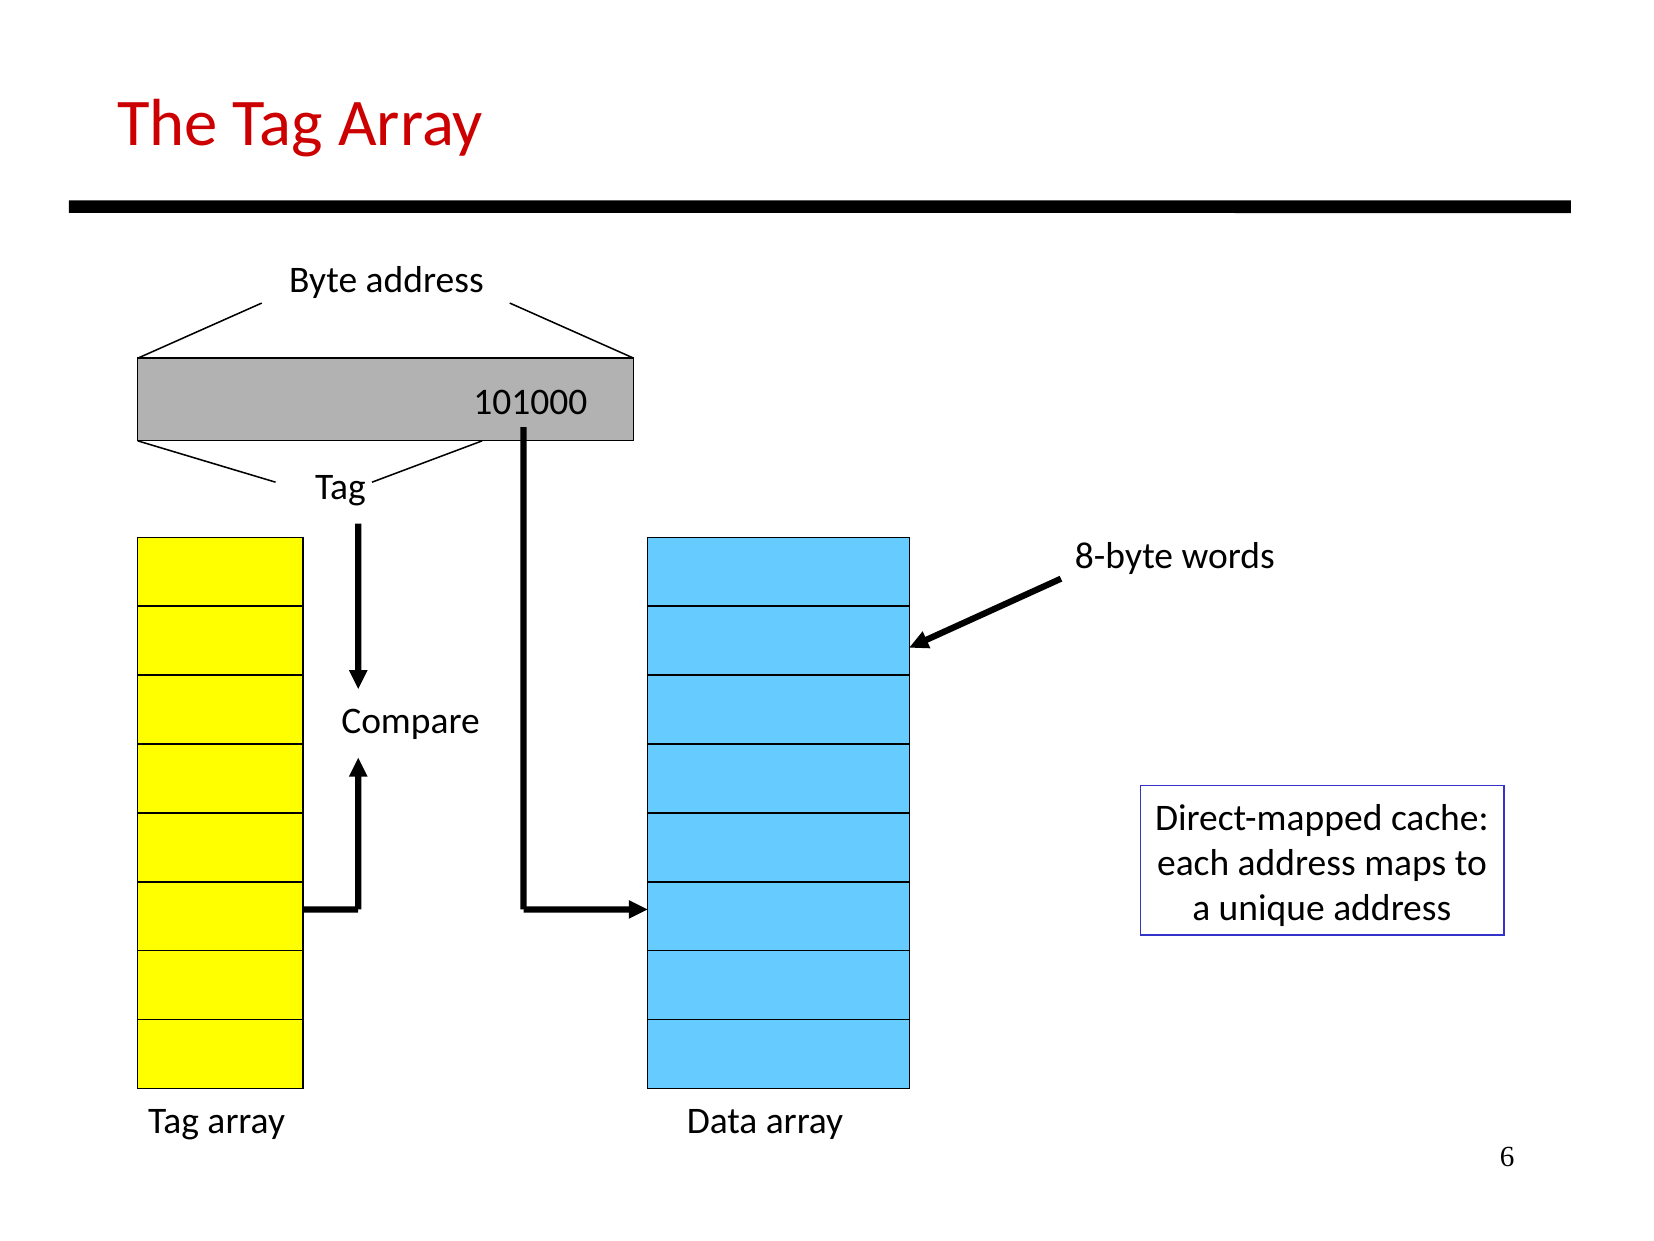

The Tag Array
Byte address
 101000
Tag
8-byte words
Compare
Direct-mapped cache:
each address maps to
a unique address
Tag array
Data array